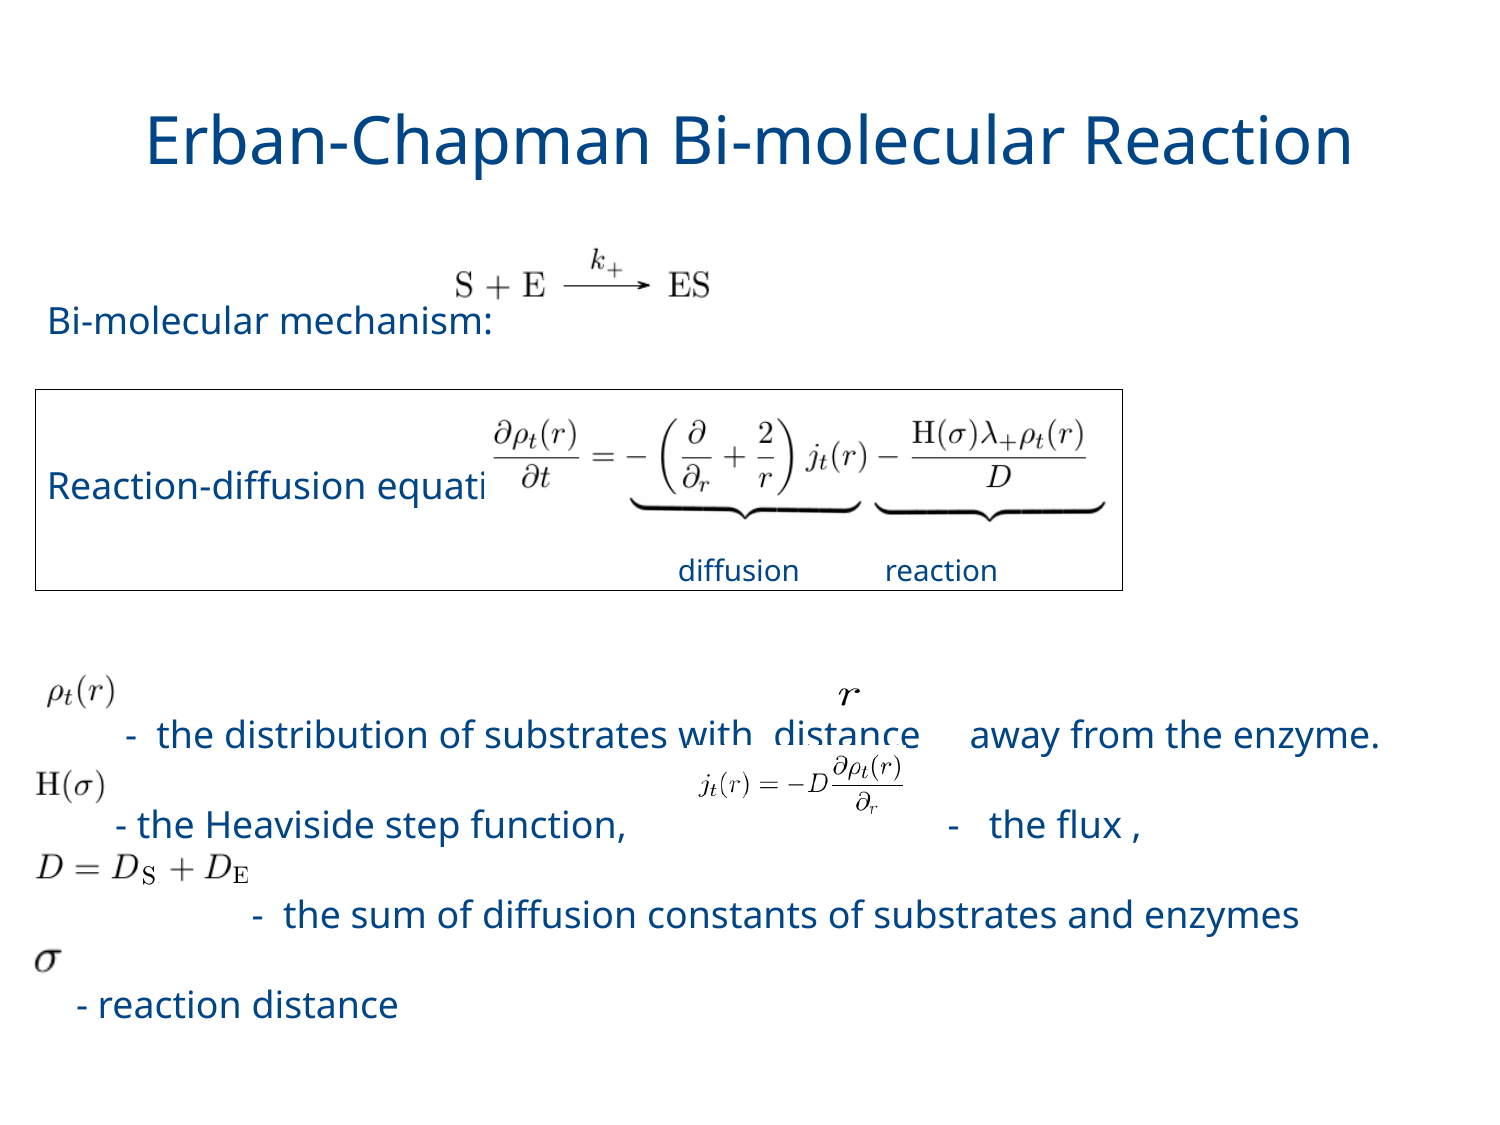

# Erban-Chapman Bi-molecular Reaction
Bi-molecular mechanism:
Reaction-diffusion equation:
 - the distribution of substrates with distance away from the enzyme.
 - the Heaviside step function, - the flux ,
 - the sum of diffusion constants of substrates and enzymes
 - reaction distance
diffusion reaction